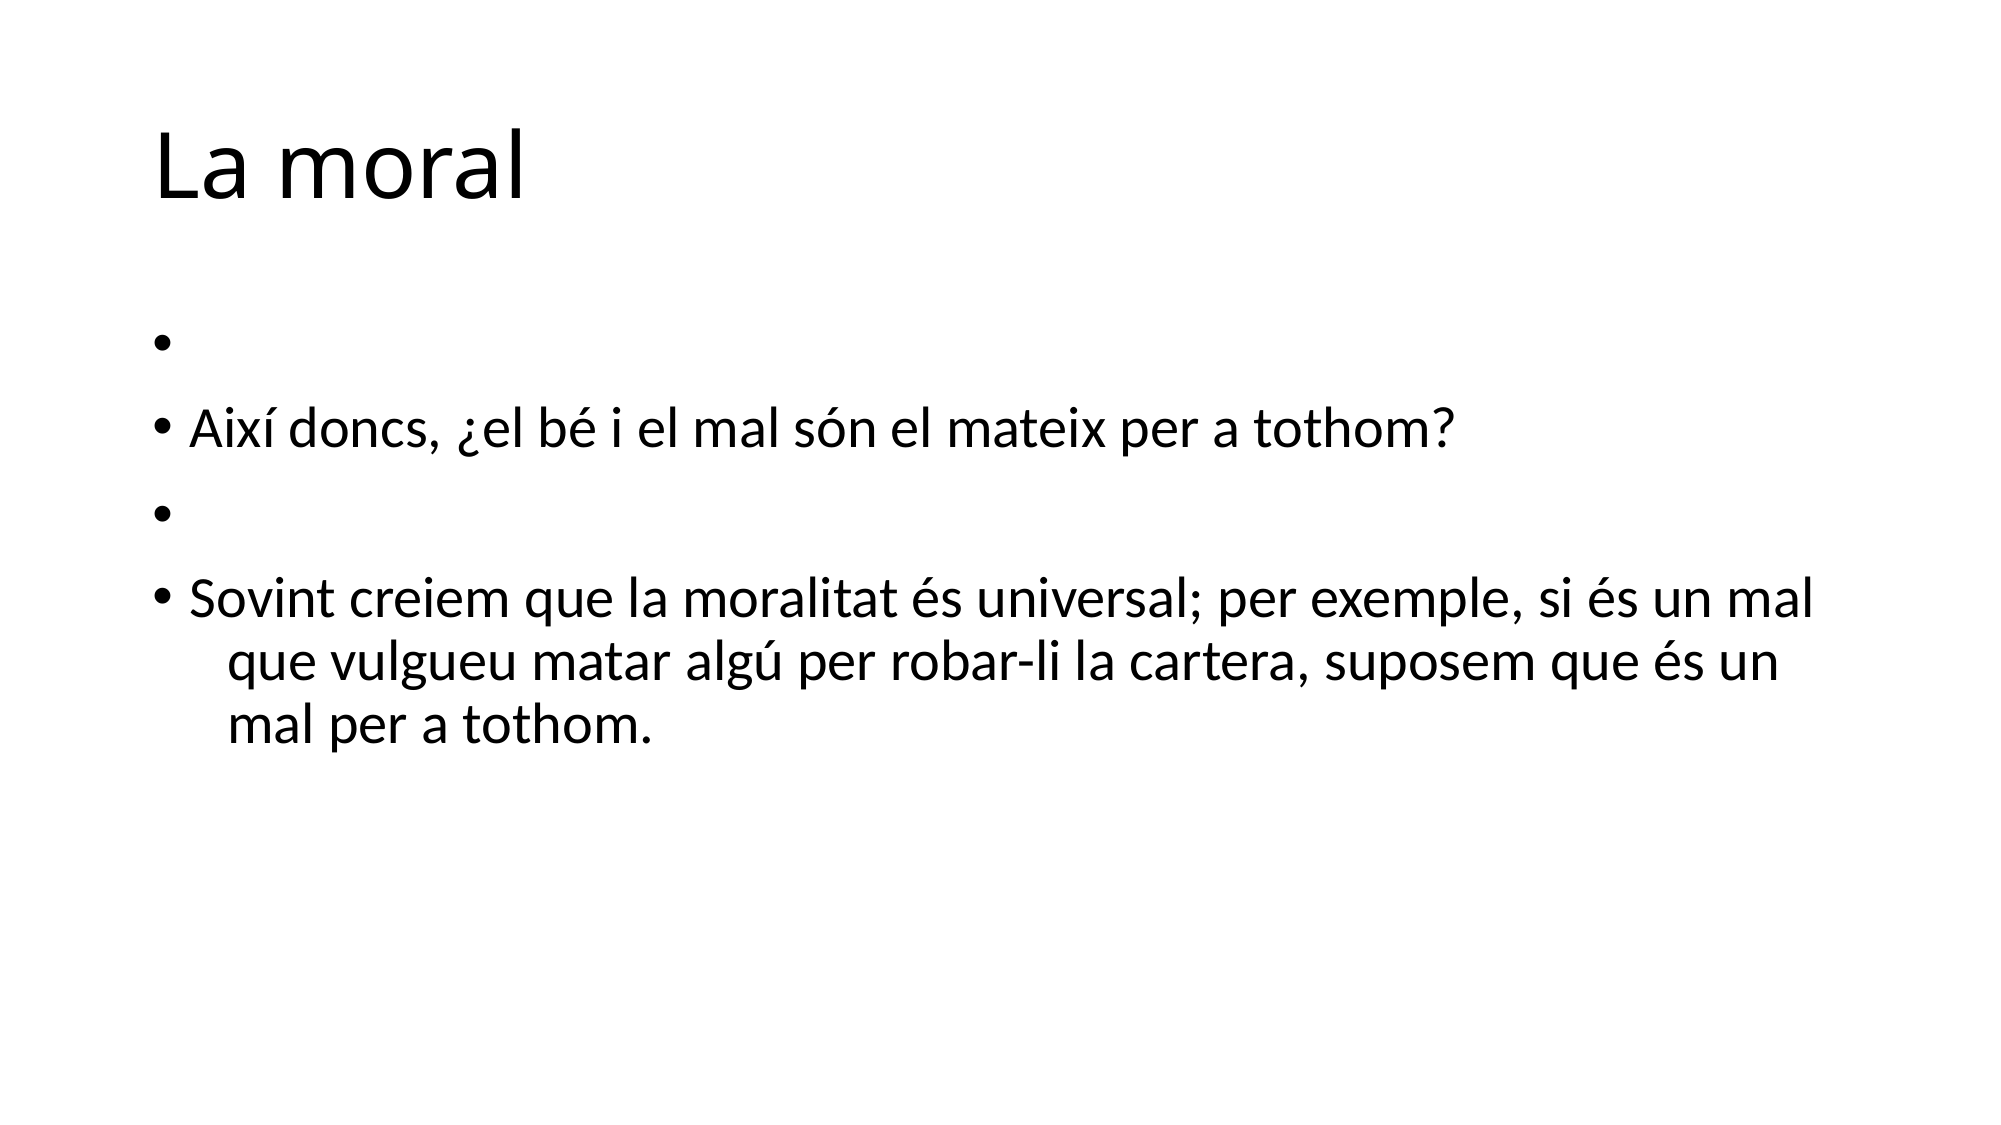

# La moral
Així doncs, ¿el bé i el mal són el mateix per a tothom?
Sovint creiem que la moralitat és universal; per exemple, si és un mal que vulgueu matar algú per robar-li la cartera, suposem que és un mal per a tothom.